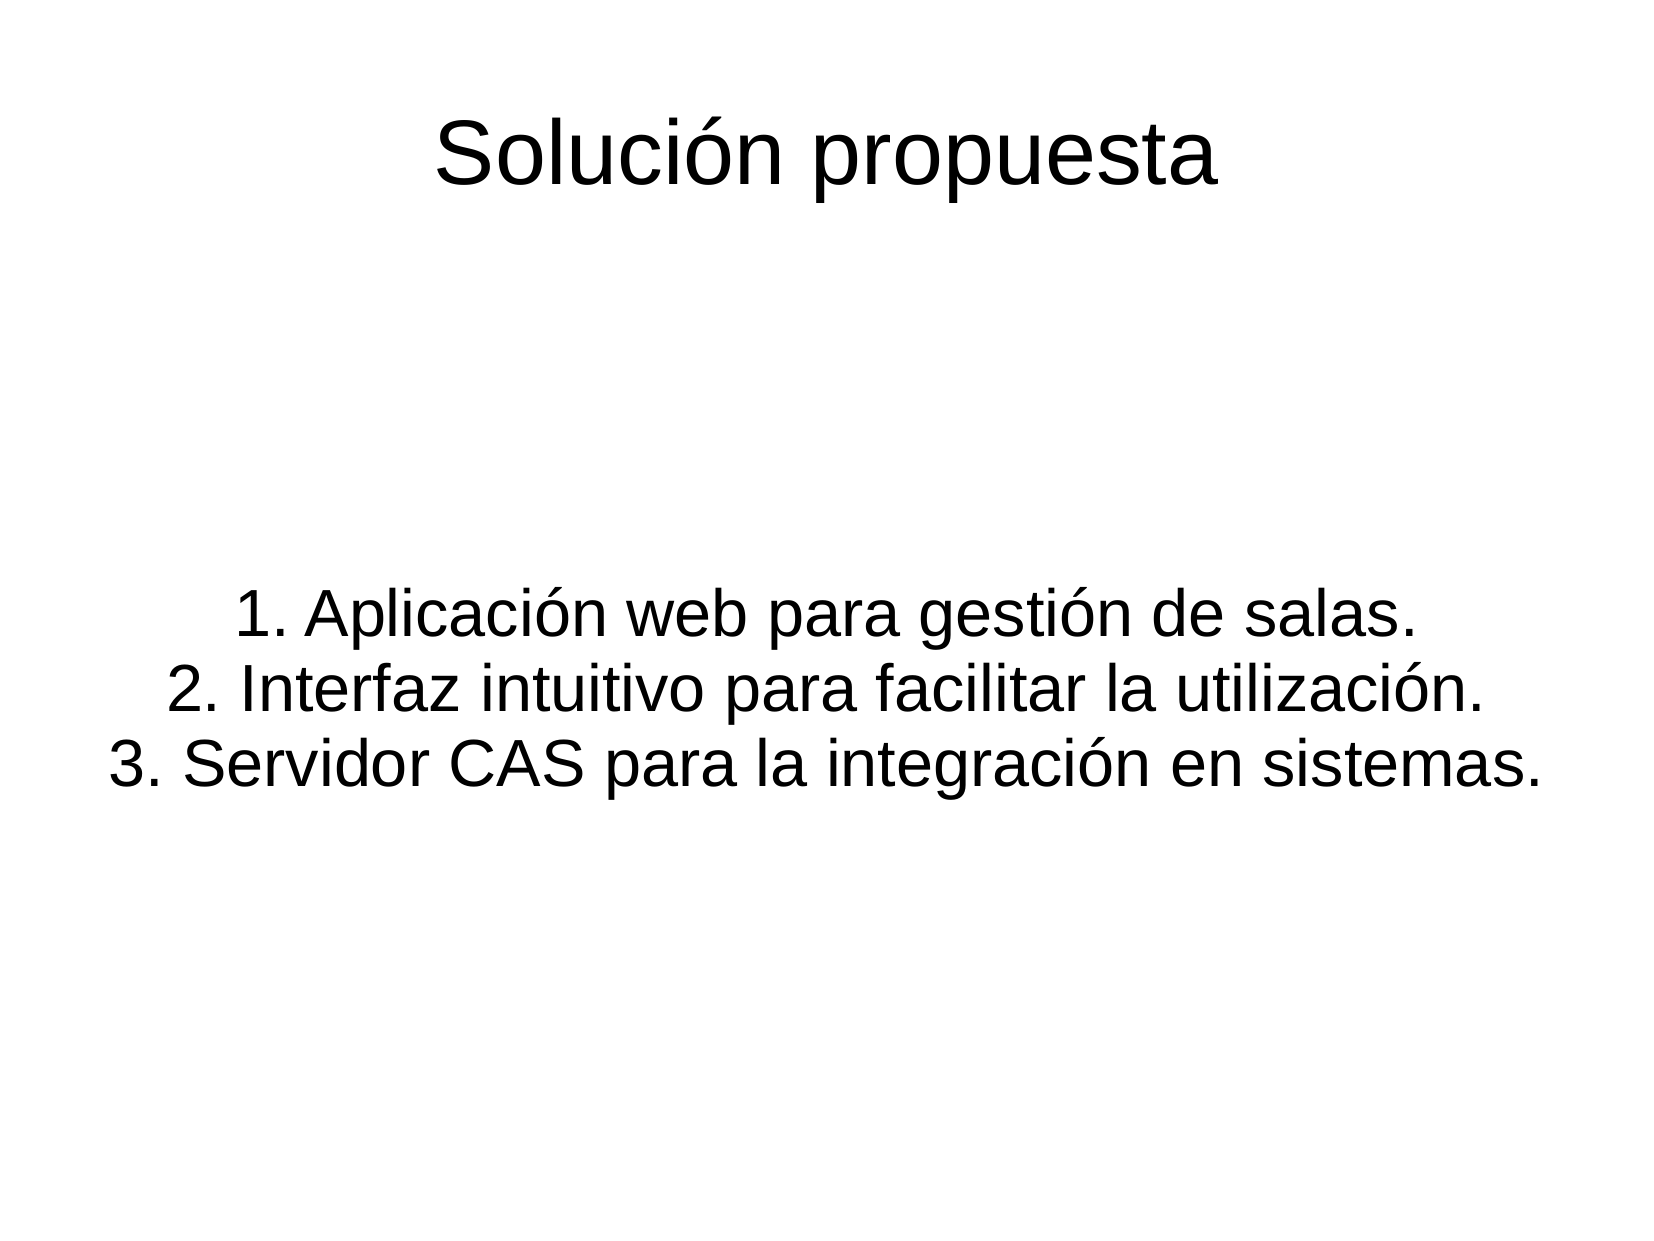

# Solución propuesta
1. Aplicación web para gestión de salas.
2. Interfaz intuitivo para facilitar la utilización.
3. Servidor CAS para la integración en sistemas.